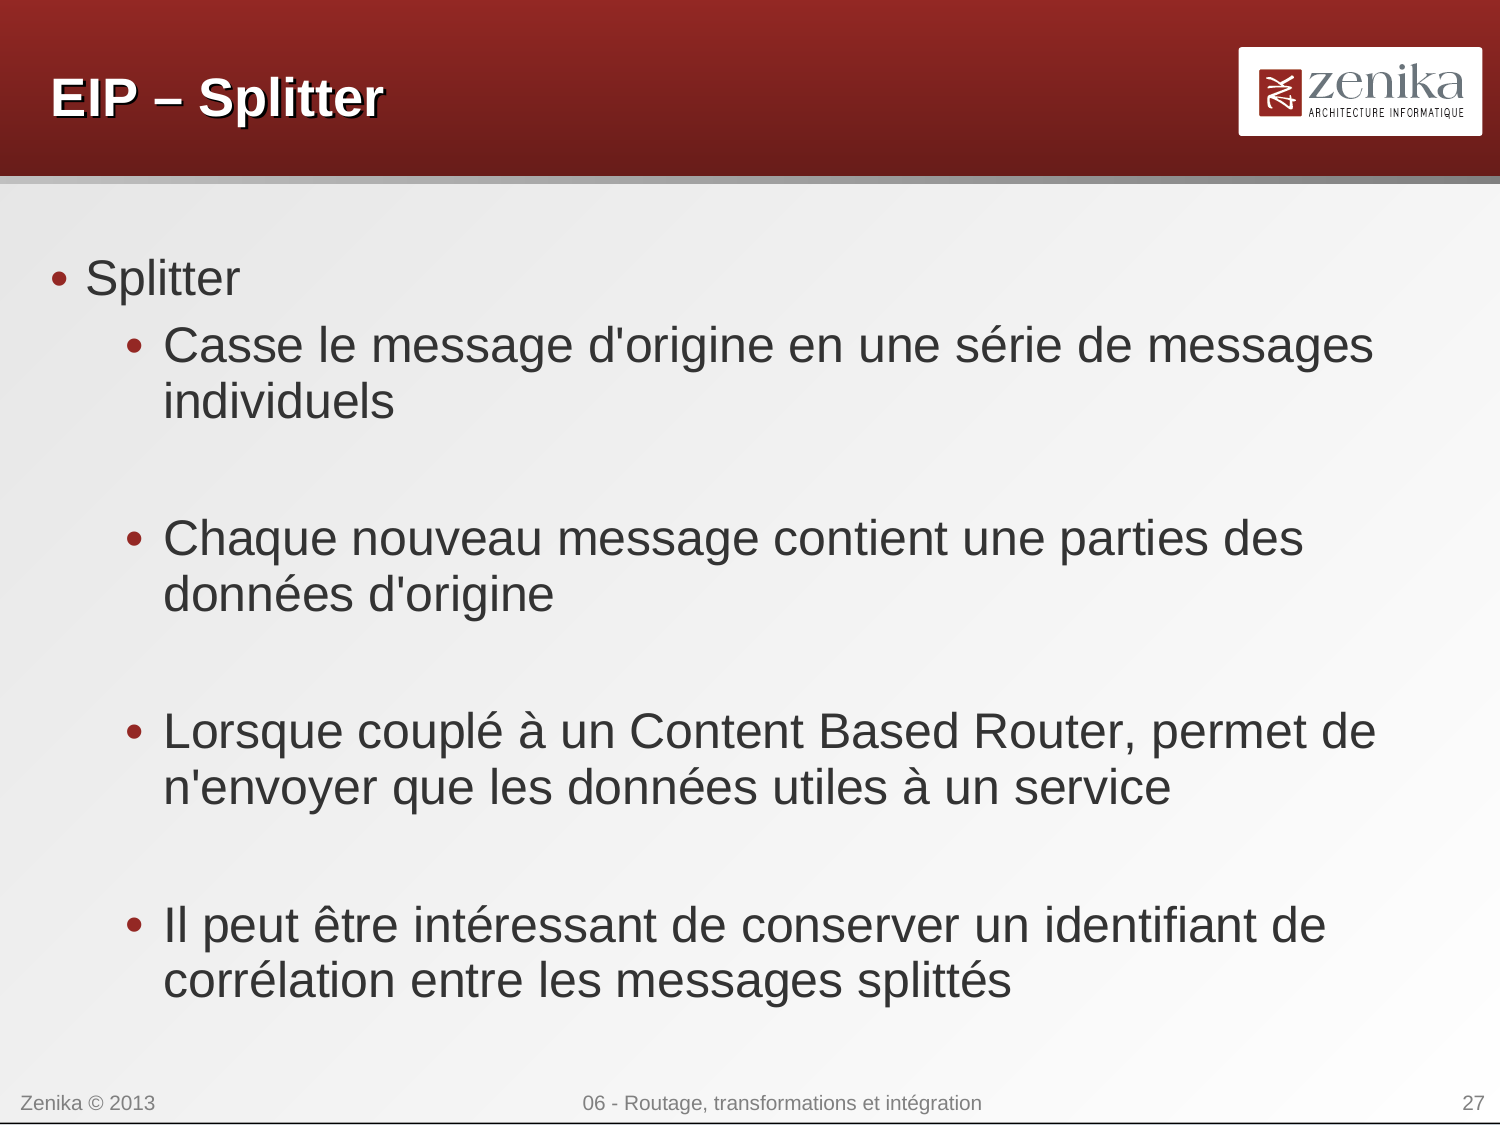

# EIP – Splitter
Splitter
Casse le message d'origine en une série de messages individuels
Chaque nouveau message contient une parties des données d'origine
Lorsque couplé à un Content Based Router, permet de n'envoyer que les données utiles à un service
Il peut être intéressant de conserver un identifiant de corrélation entre les messages splittés